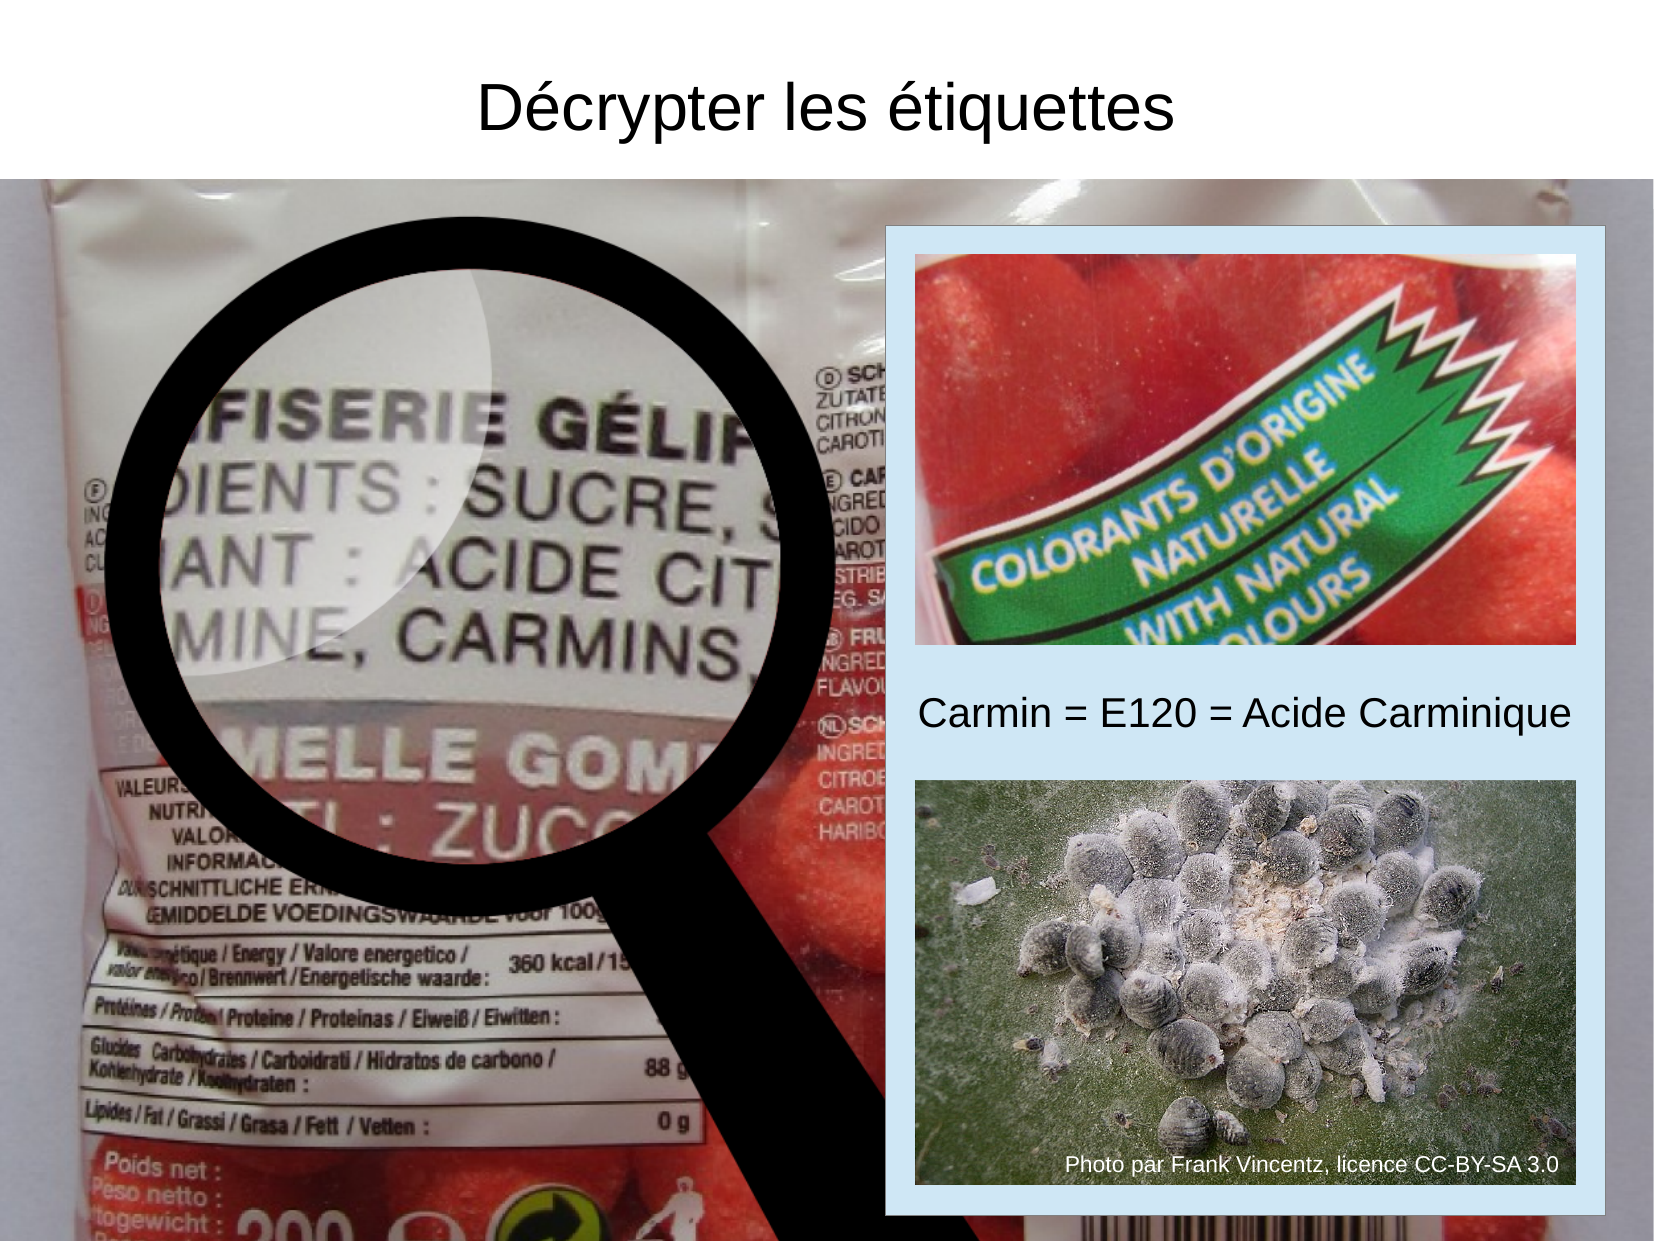

# Décrypter les étiquettes
Carmin = E120 = Acide Carminique
Photo par Frank Vincentz, licence CC-BY-SA 3.0